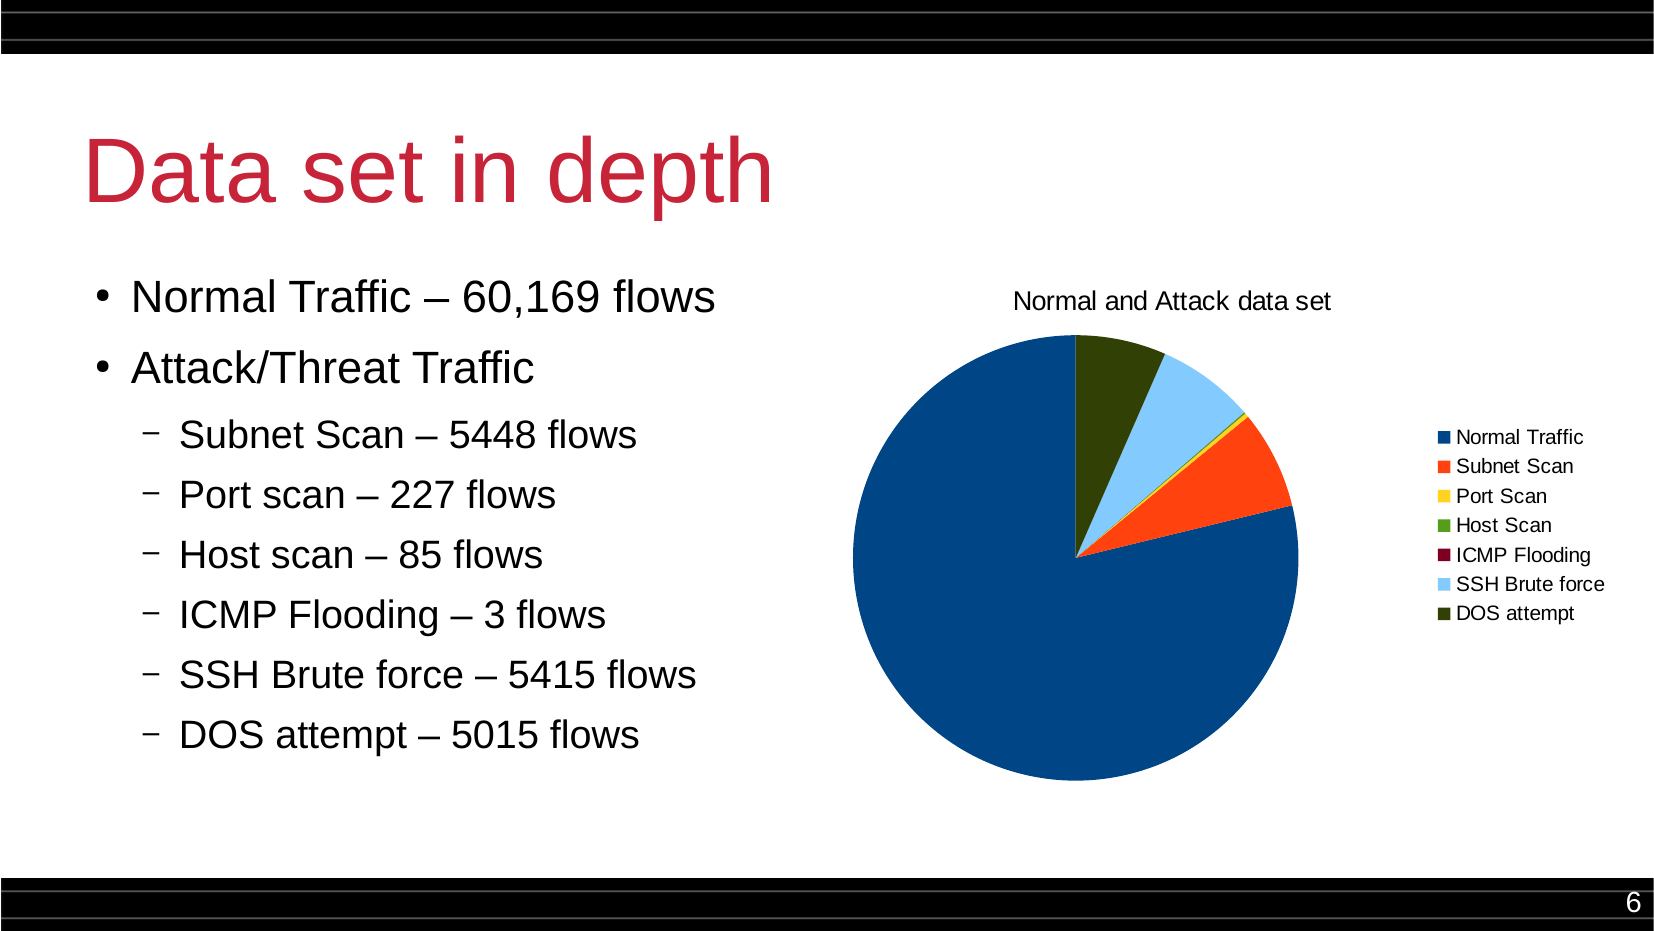

# Data set in depth
### Chart: Normal and Attack data set
| Category | Column B |
|---|---|
| Normal Traffic | 60169.0 |
| Subnet Scan | 5448.0 |
| Port Scan | 227.0 |
| Host Scan | 85.0 |
| ICMP Flooding | 3.0 |
| SSH Brute force | 5415.0 |
| DOS attempt | 5015.0 |Normal Traffic – 60,169 flows
Attack/Threat Traffic
Subnet Scan – 5448 flows
Port scan – 227 flows
Host scan – 85 flows
ICMP Flooding – 3 flows
SSH Brute force – 5415 flows
DOS attempt – 5015 flows